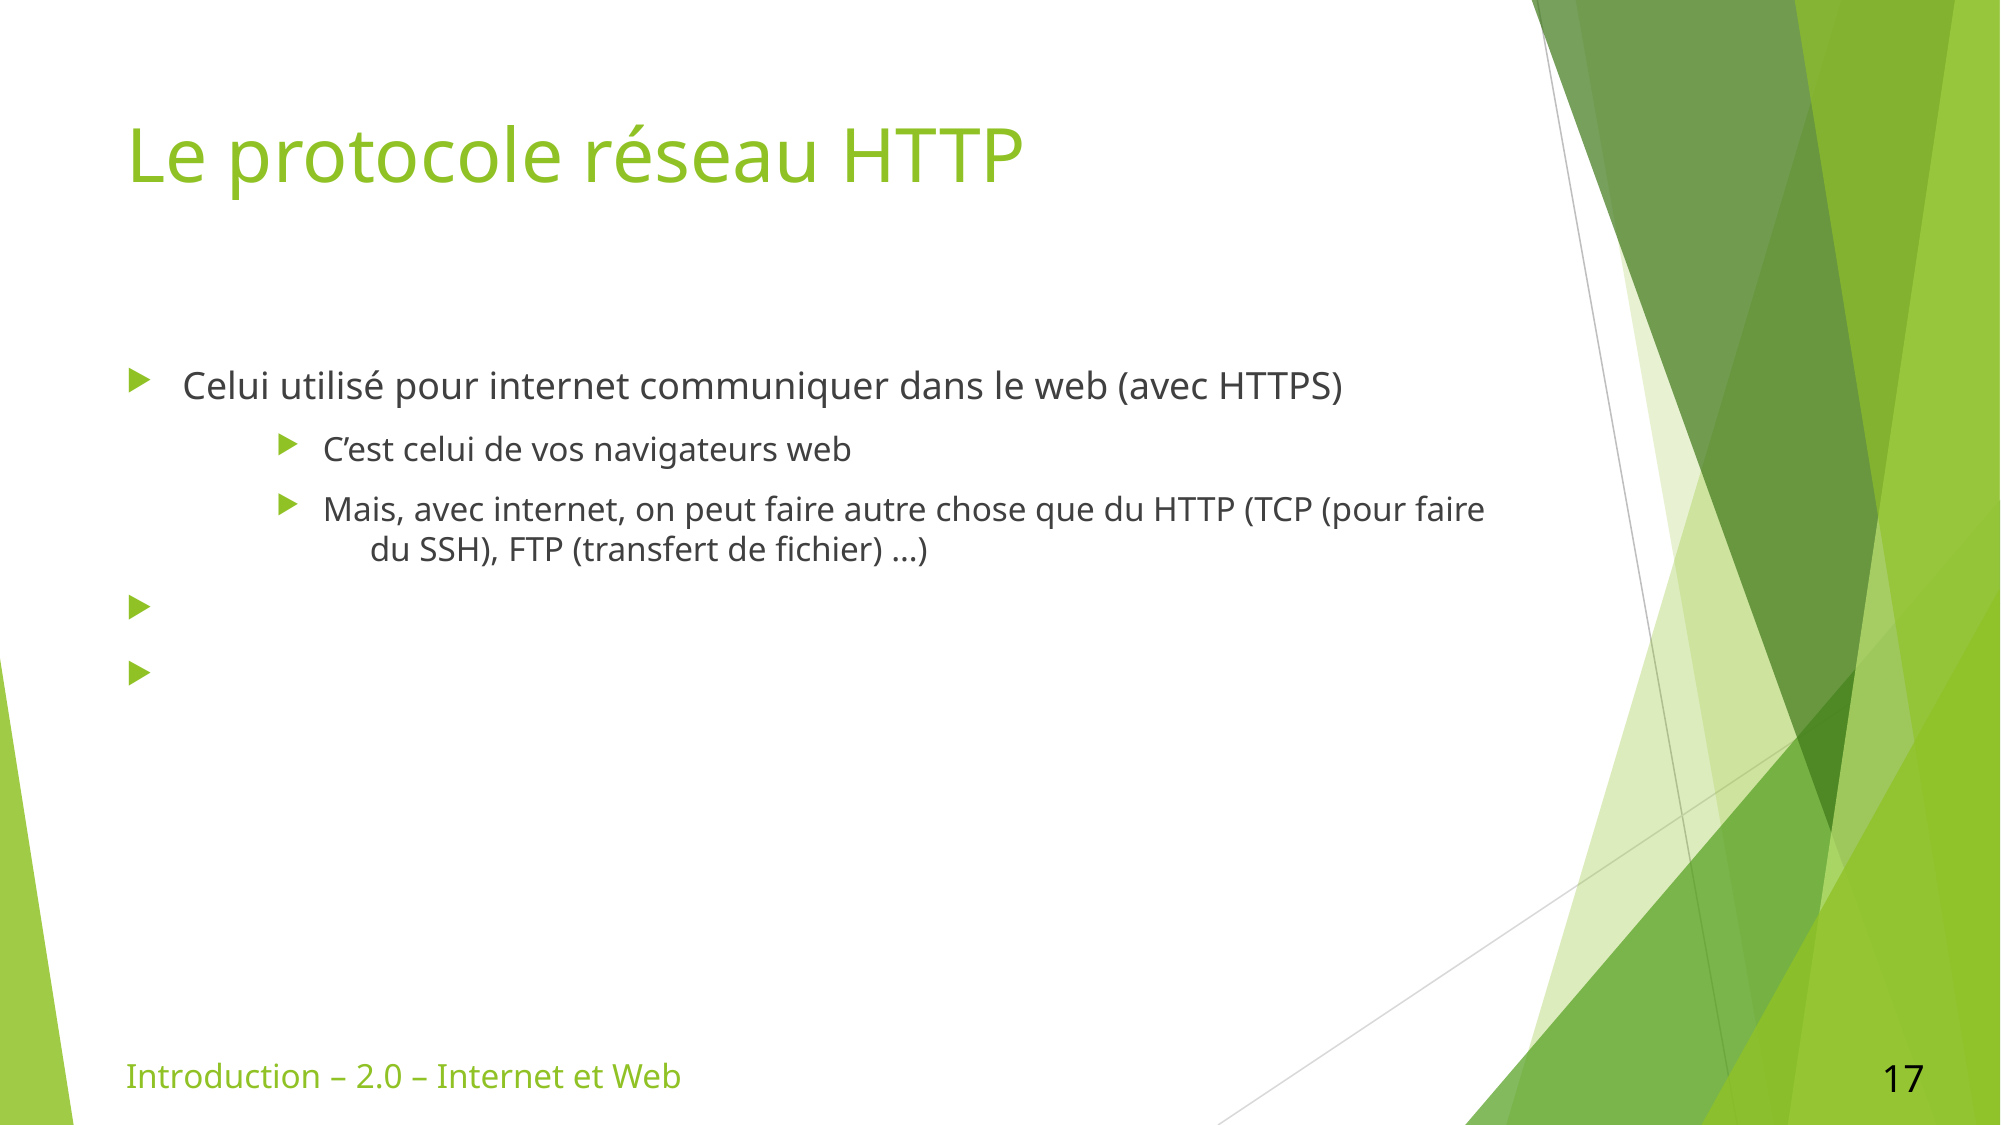

# Le protocole réseau HTTP
Celui utilisé pour internet communiquer dans le web (avec HTTPS)
C’est celui de vos navigateurs web
Mais, avec internet, on peut faire autre chose que du HTTP (TCP (pour faire du SSH), FTP (transfert de fichier) …)
Introduction – 2.0 – Internet et Web